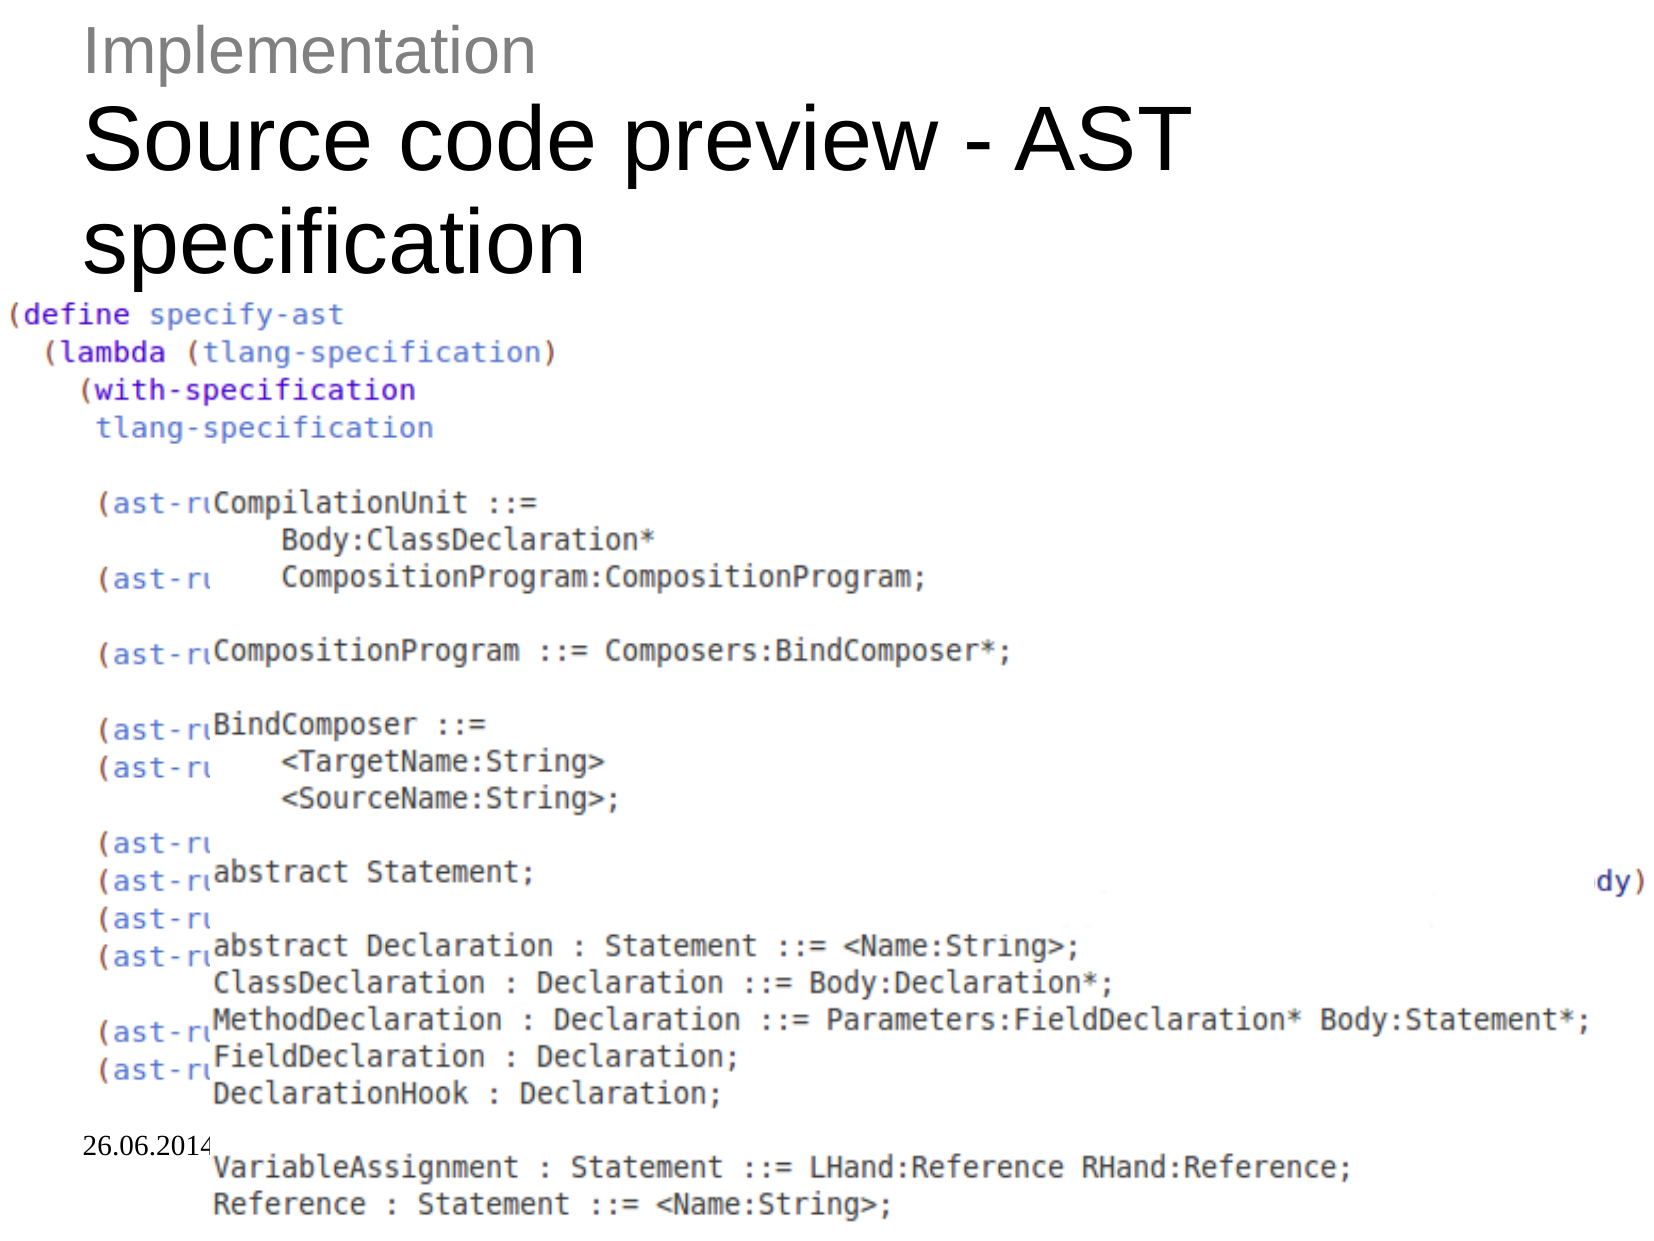

# Implementation Source code preview - AST specification
26.06.2014
13